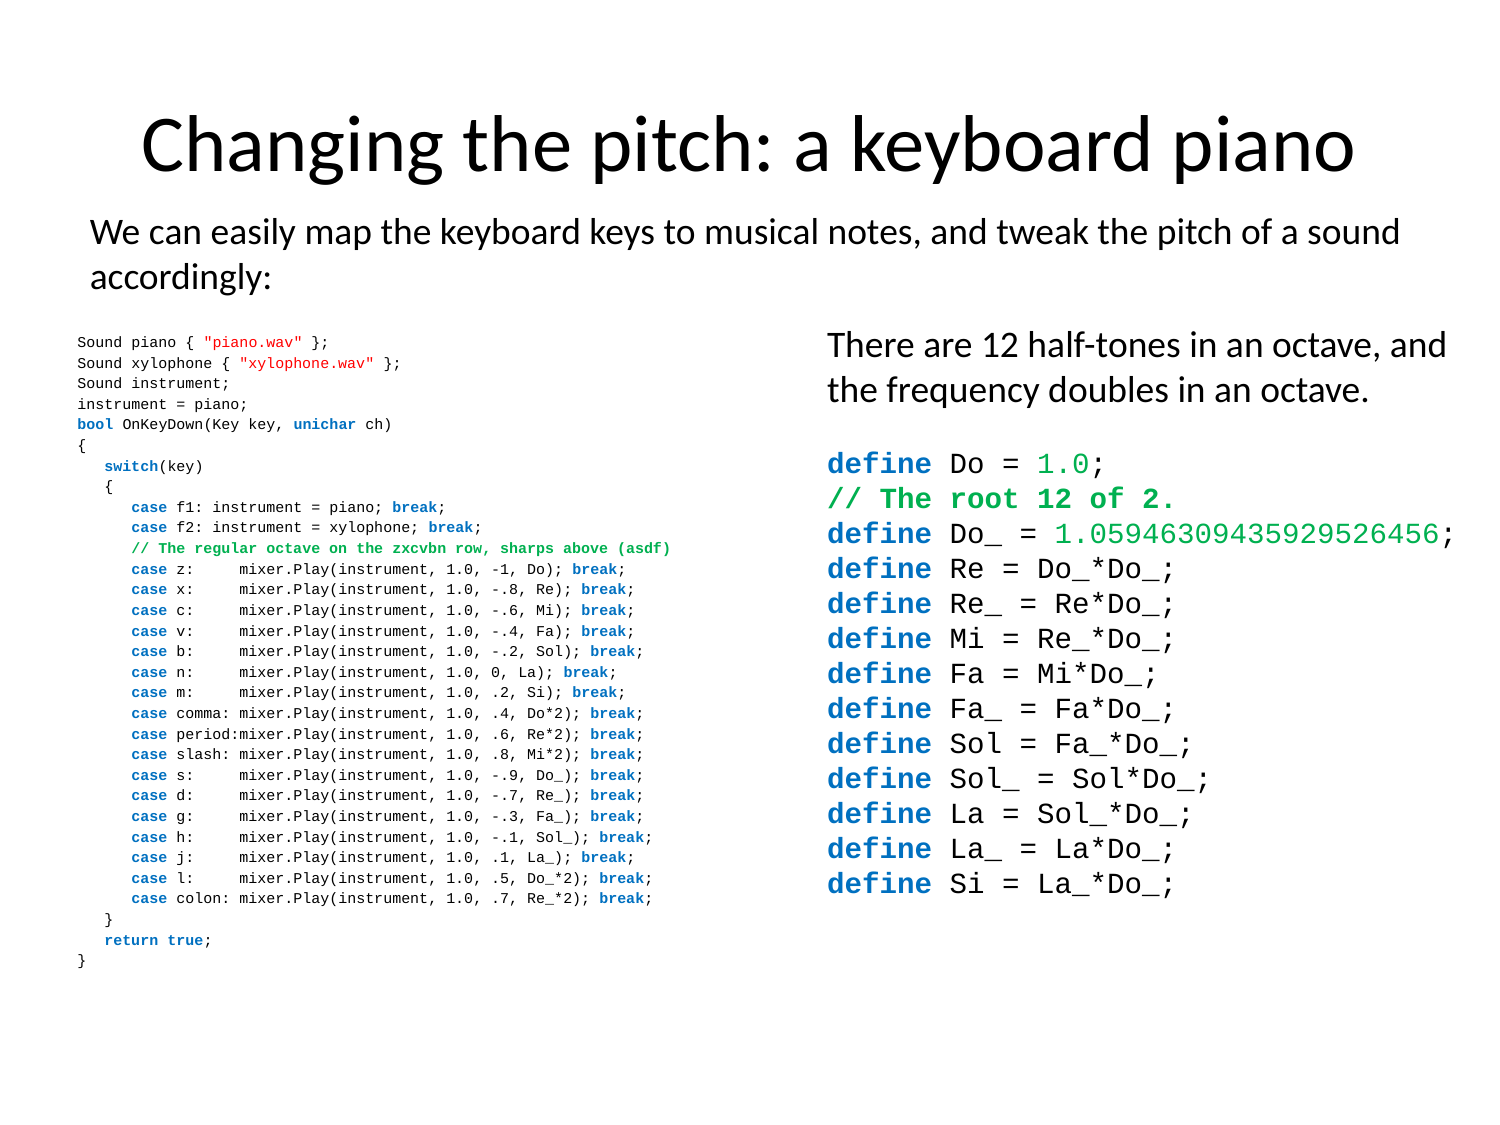

# Changing the pitch: a keyboard piano
We can easily map the keyboard keys to musical notes, and tweak the pitch of a sound accordingly:
There are 12 half-tones in an octave, and the frequency doubles in an octave.
define Do = 1.0;
// The root 12 of 2.
define Do_ = 1.05946309435929526456;
define Re = Do_*Do_;
define Re_ = Re*Do_;
define Mi = Re_*Do_;
define Fa = Mi*Do_;
define Fa_ = Fa*Do_;
define Sol = Fa_*Do_;
define Sol_ = Sol*Do_;
define La = Sol_*Do_;
define La_ = La*Do_;
define Si = La_*Do_;
Sound piano { "piano.wav" };
Sound xylophone { "xylophone.wav" };
Sound instrument;
instrument = piano;
bool OnKeyDown(Key key, unichar ch)
{
 switch(key)
 {
 case f1: instrument = piano; break;
 case f2: instrument = xylophone; break;
 // The regular octave on the zxcvbn row, sharps above (asdf)
 case z: mixer.Play(instrument, 1.0, -1, Do); break;
 case x: mixer.Play(instrument, 1.0, -.8, Re); break;
 case c: mixer.Play(instrument, 1.0, -.6, Mi); break;
 case v: mixer.Play(instrument, 1.0, -.4, Fa); break;
 case b: mixer.Play(instrument, 1.0, -.2, Sol); break;
 case n: mixer.Play(instrument, 1.0, 0, La); break;
 case m: mixer.Play(instrument, 1.0, .2, Si); break;
 case comma: mixer.Play(instrument, 1.0, .4, Do*2); break;
 case period:mixer.Play(instrument, 1.0, .6, Re*2); break;
 case slash: mixer.Play(instrument, 1.0, .8, Mi*2); break;
 case s: mixer.Play(instrument, 1.0, -.9, Do_); break;
 case d: mixer.Play(instrument, 1.0, -.7, Re_); break;
 case g: mixer.Play(instrument, 1.0, -.3, Fa_); break;
 case h: mixer.Play(instrument, 1.0, -.1, Sol_); break;
 case j: mixer.Play(instrument, 1.0, .1, La_); break;
 case l: mixer.Play(instrument, 1.0, .5, Do_*2); break;
 case colon: mixer.Play(instrument, 1.0, .7, Re_*2); break;
 }
 return true;
}